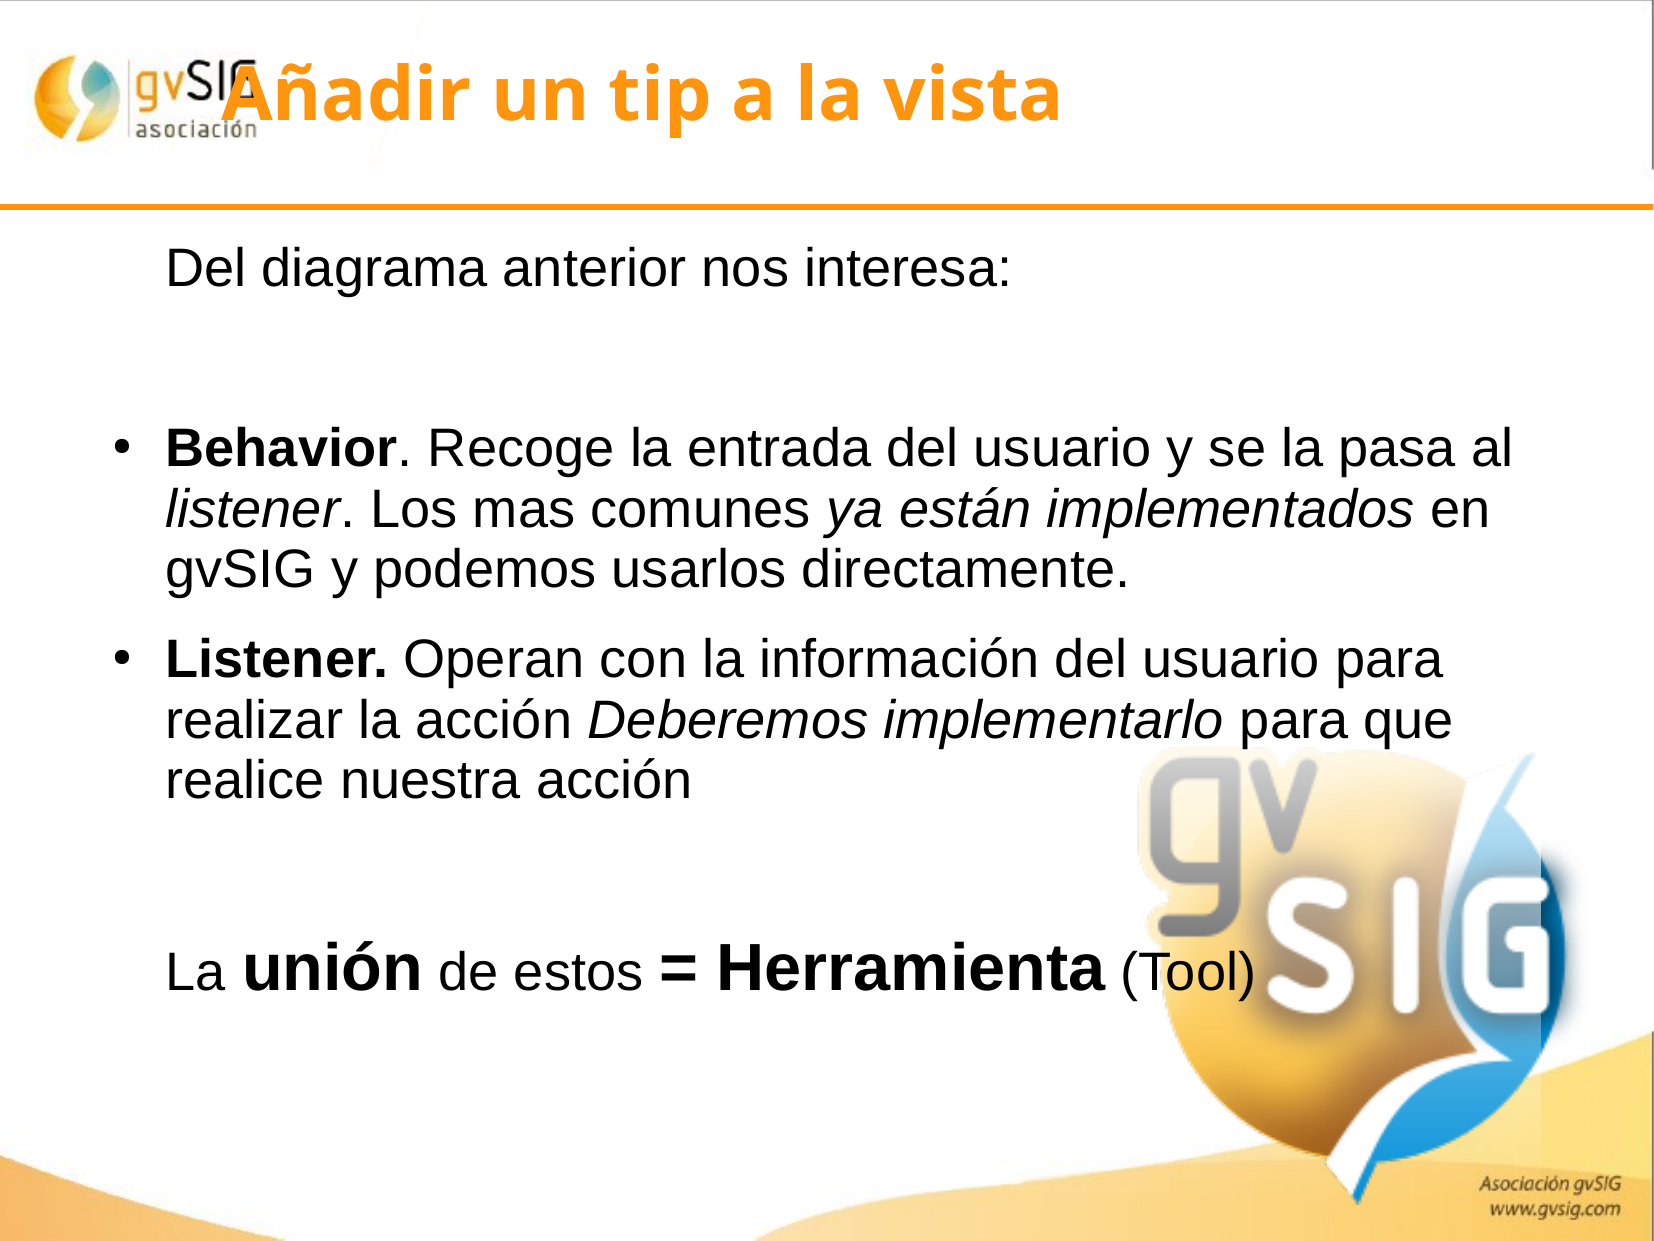

# Añadir un tip a la vista
Del diagrama anterior nos interesa:
Behavior. Recoge la entrada del usuario y se la pasa al listener. Los mas comunes ya están implementados en gvSIG y podemos usarlos directamente.
Listener. Operan con la información del usuario para realizar la acción Deberemos implementarlo para que realice nuestra acción
La unión de estos = Herramienta (Tool)